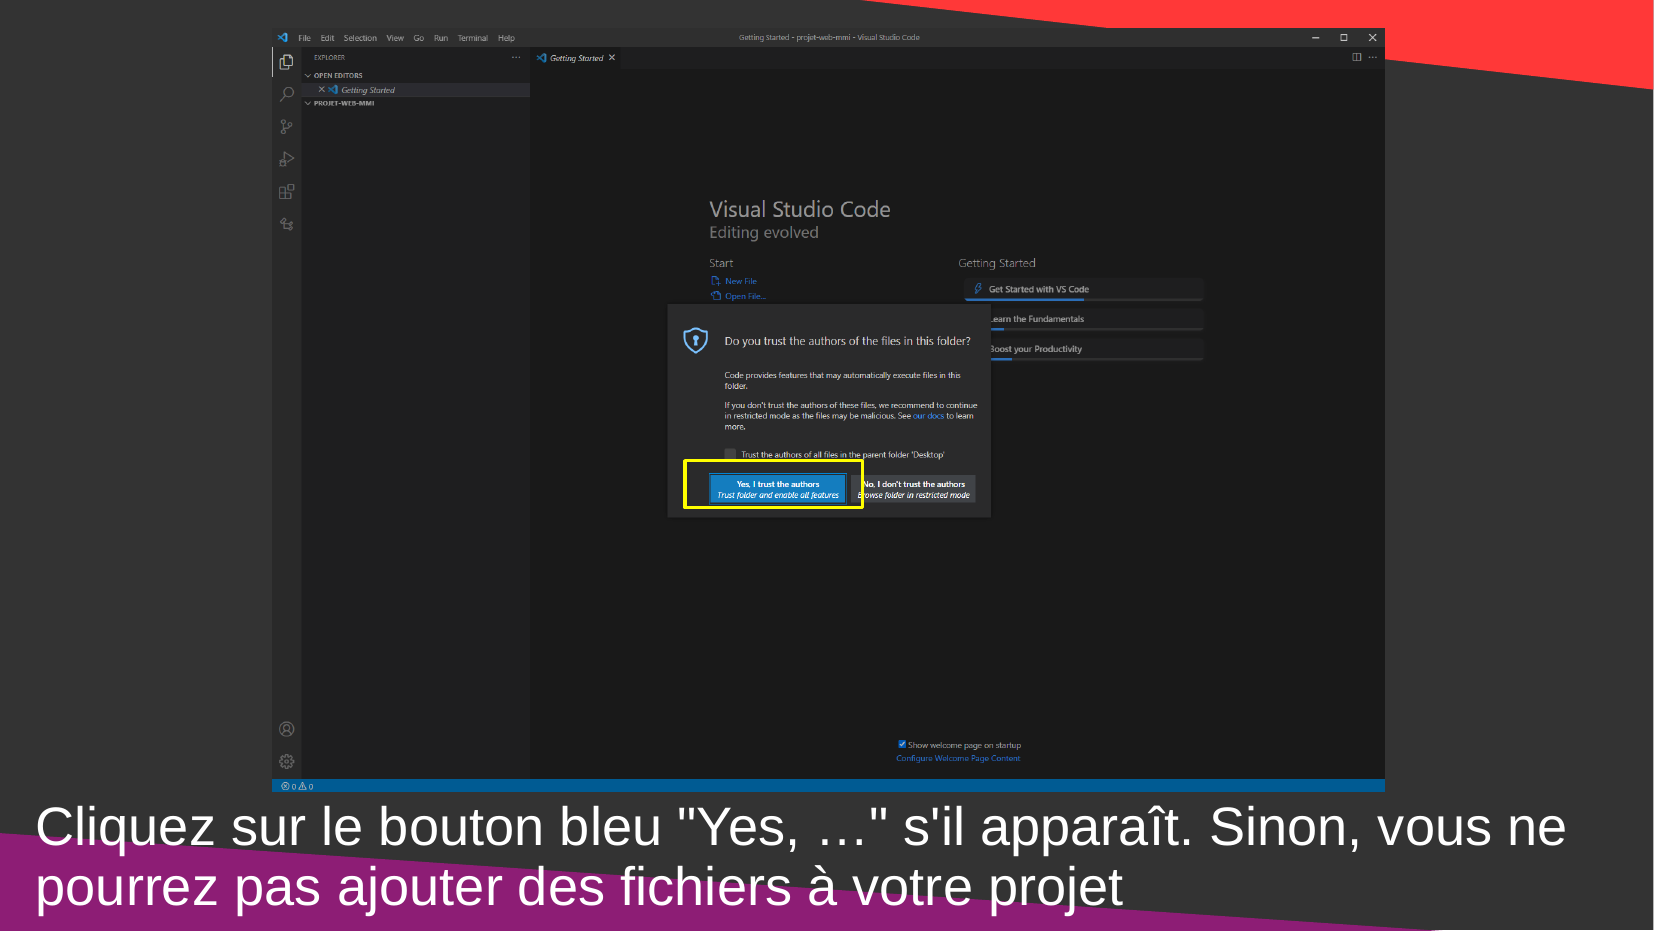

# Cliquez sur le bouton bleu "Yes, …" s'il apparaît. Sinon, vous ne pourrez pas ajouter des fichiers à votre projet